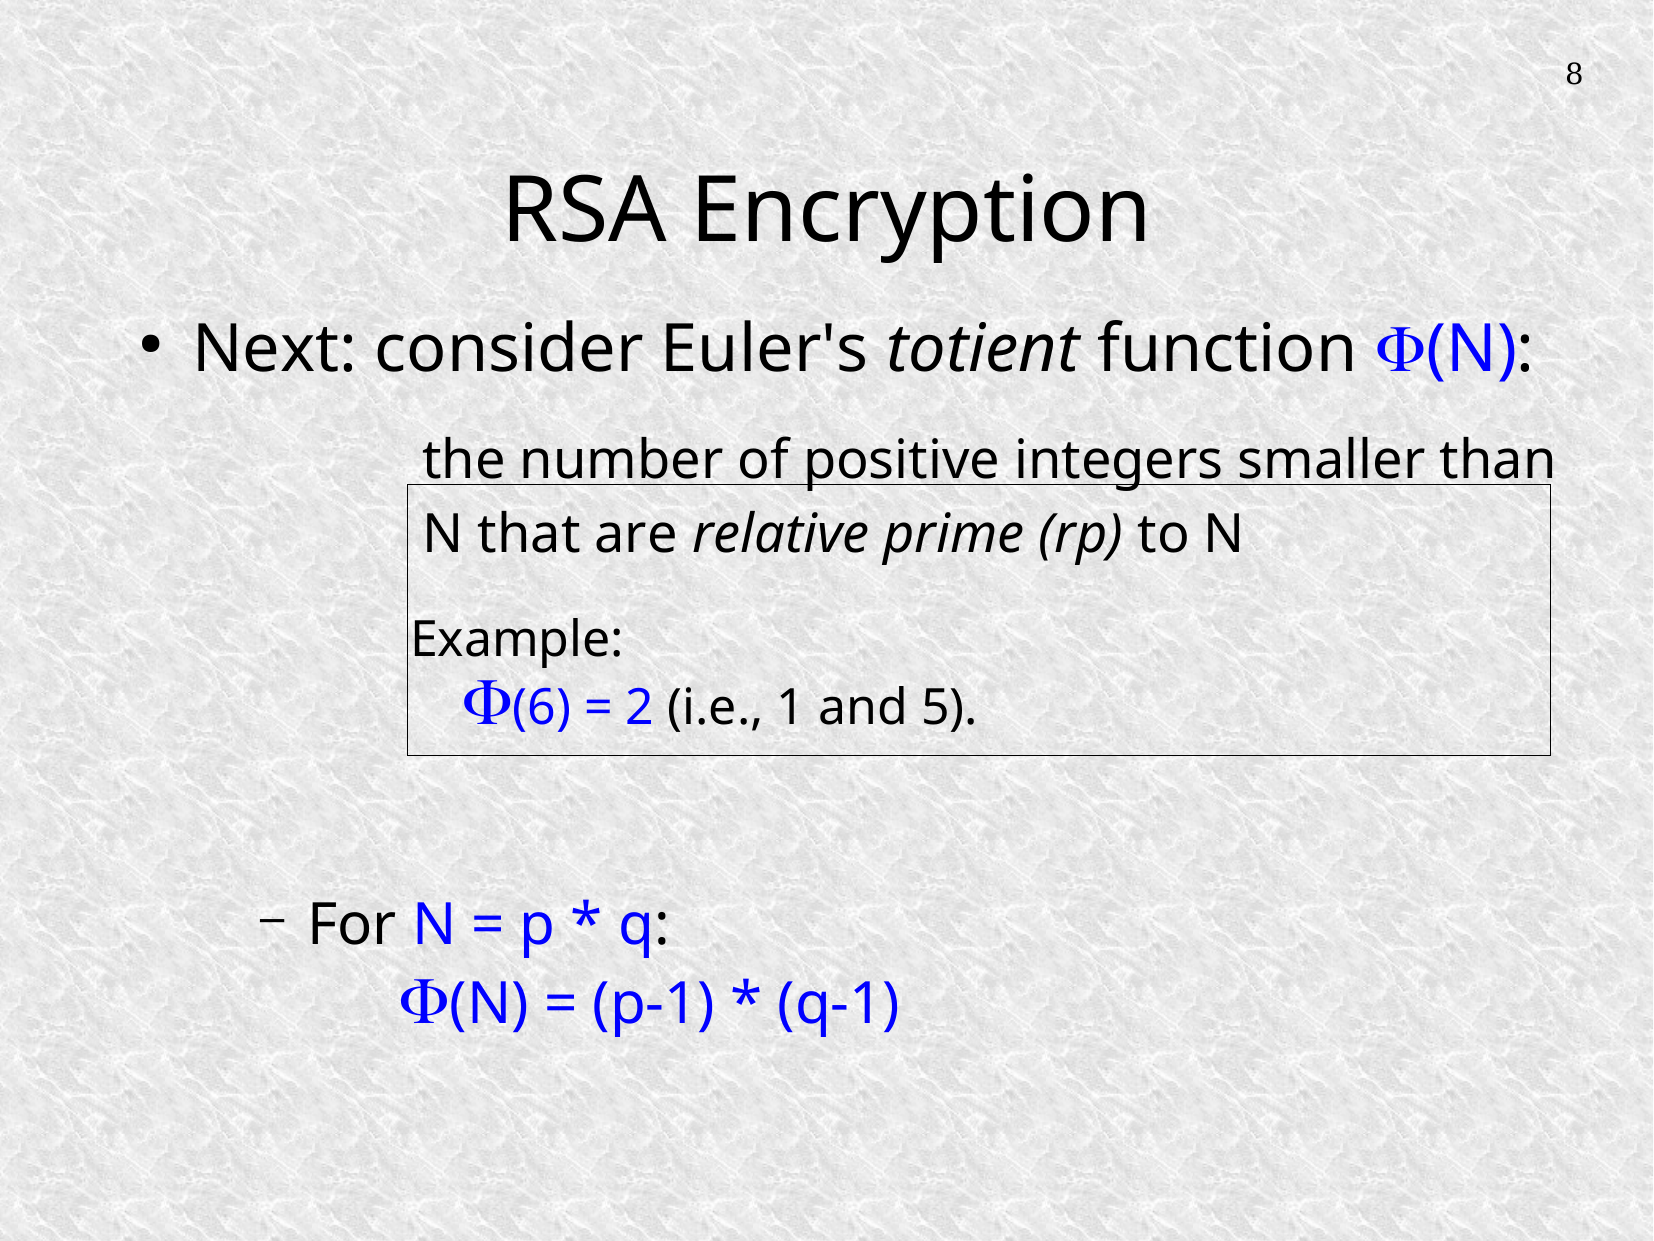

8
# RSA Encryption
Next: consider Euler's totient function F(N):
the number of positive integers smaller than N that are relative prime (rp) to N
For N = p * q:
 F(N) = (p-1) * (q-1)
Example:
 F(6) = 2 (i.e., 1 and 5).